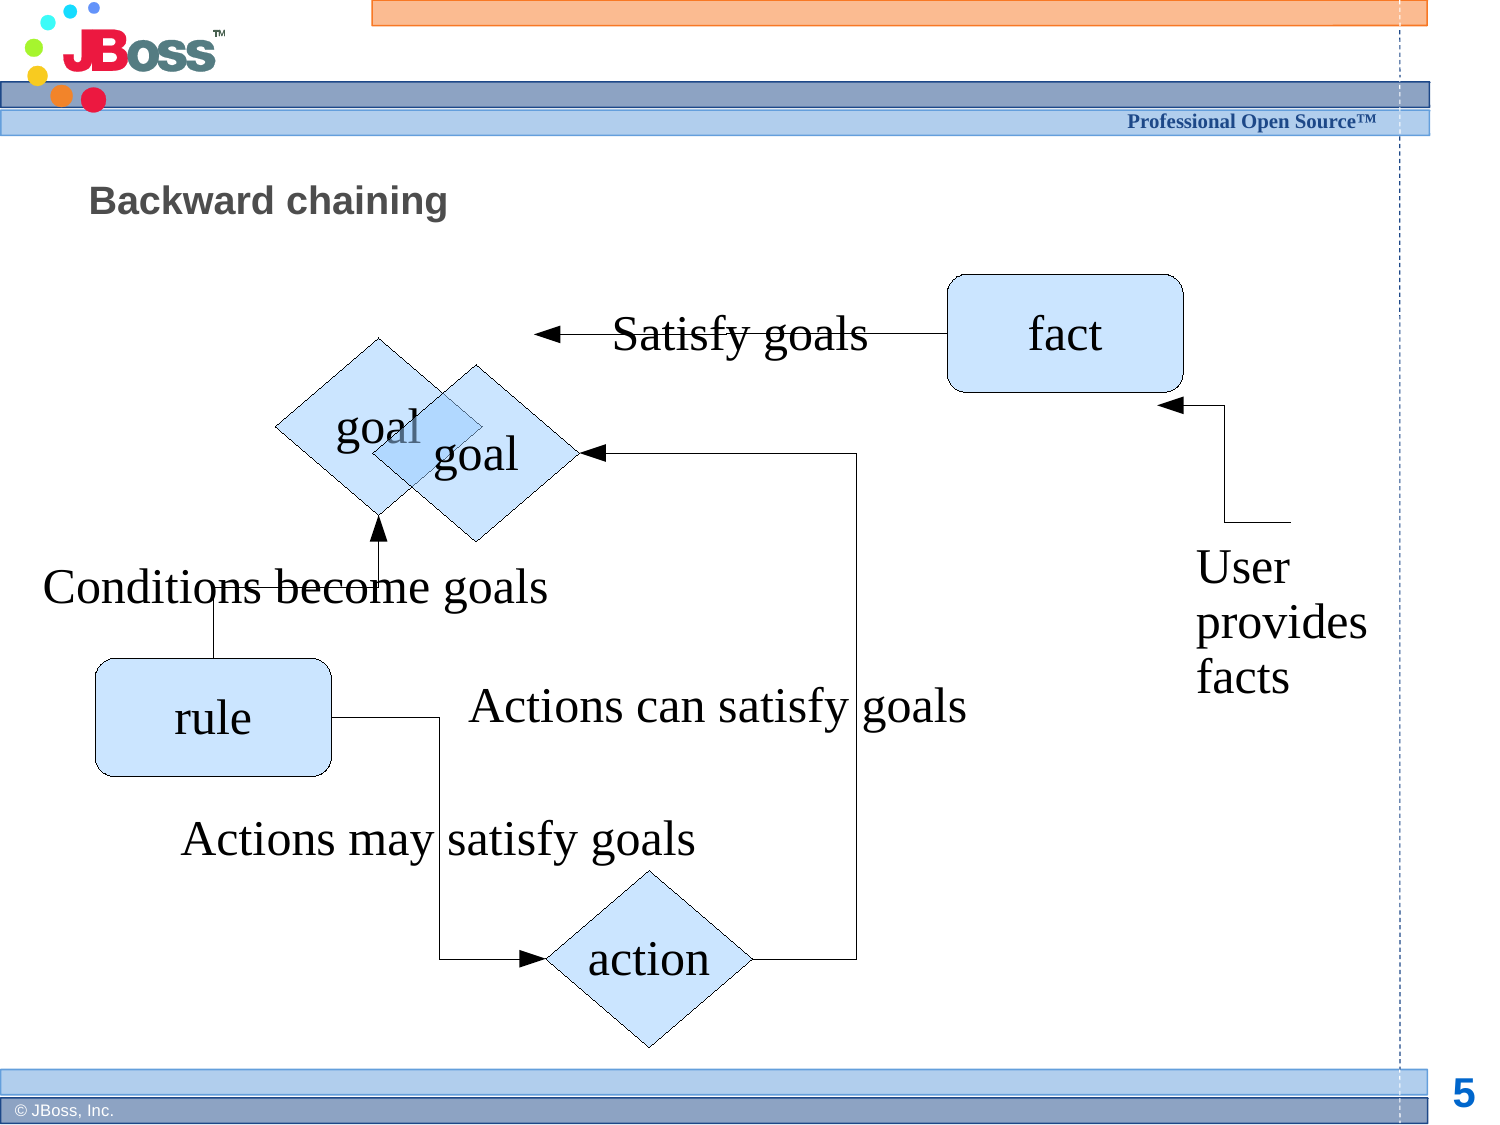

# Backward chaining
fact
goal
goal
User provides facts
rule
action